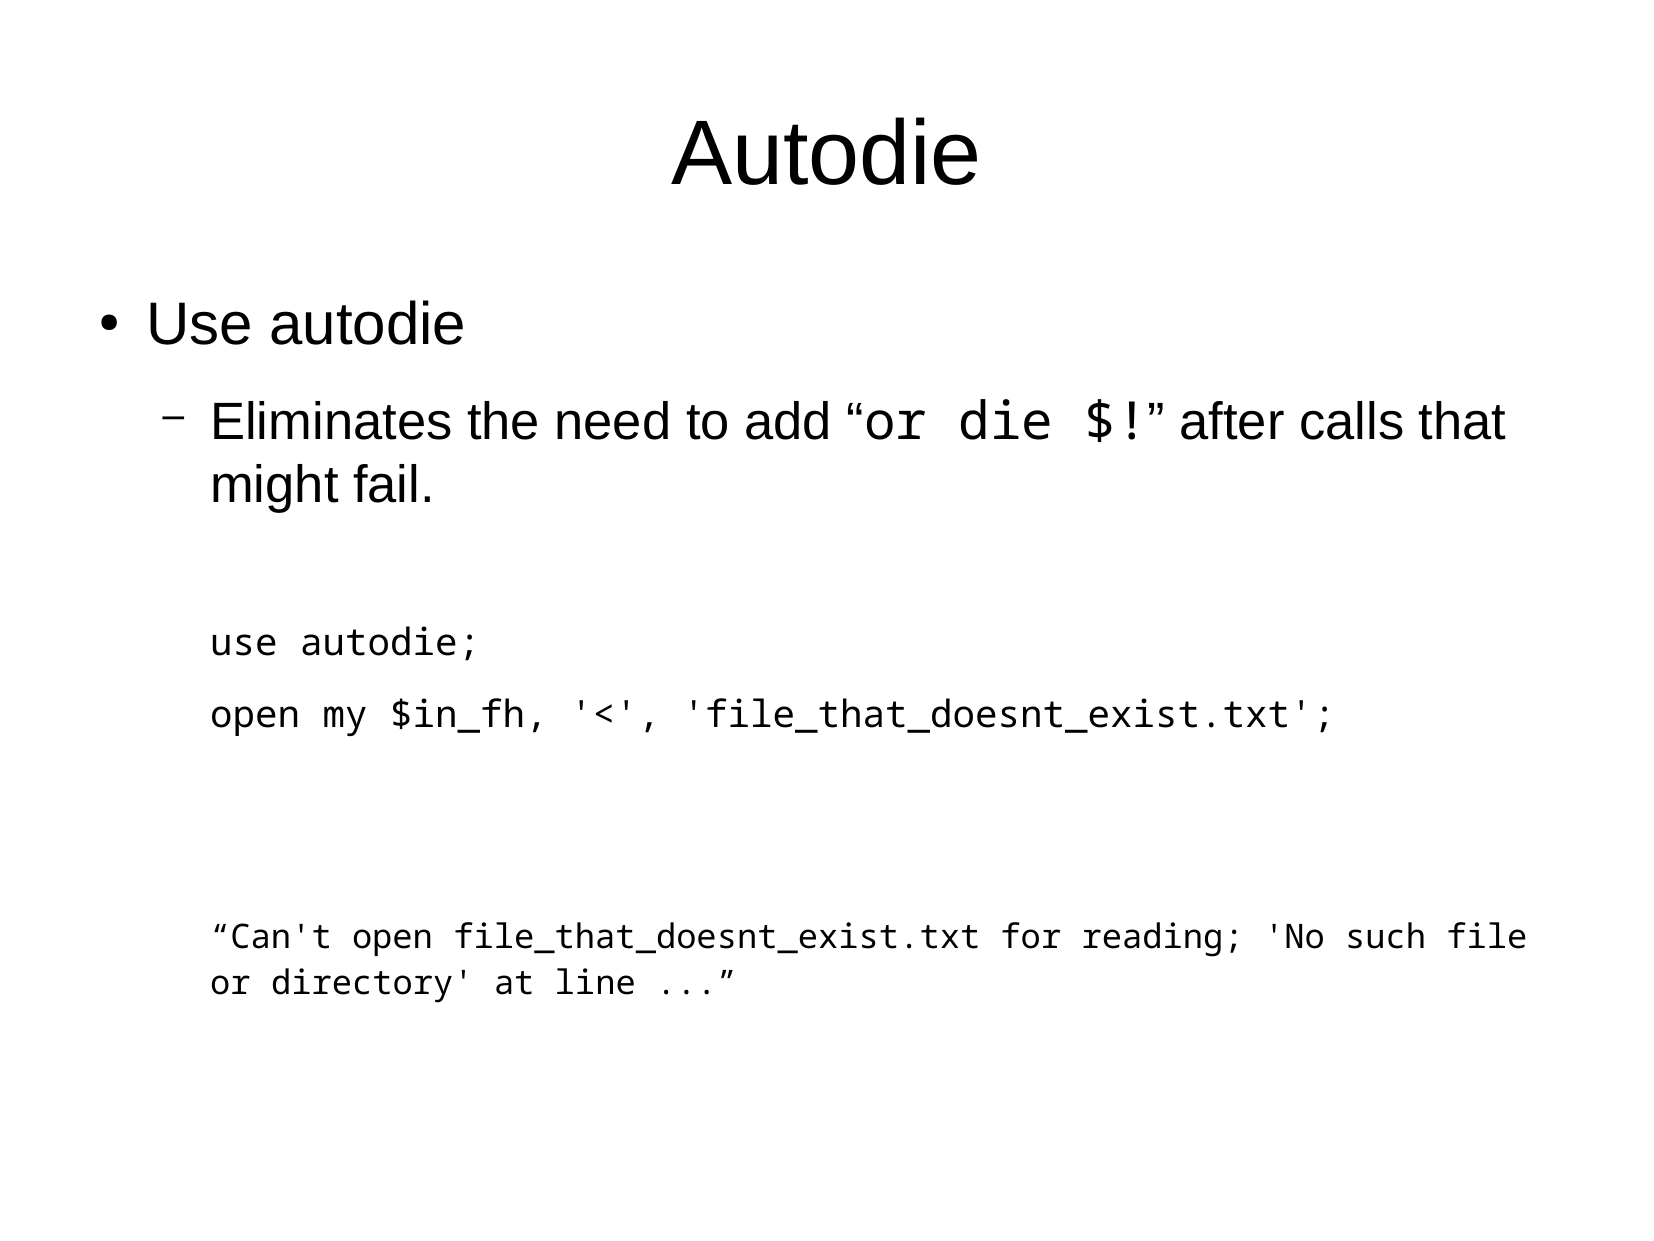

# Autodie
Use autodie
Eliminates the need to add “or die $!” after calls that might fail.
use autodie;
open my $in_fh, '<', 'file_that_doesnt_exist.txt';
“Can't open file_that_doesnt_exist.txt for reading; 'No such file or directory' at line ...”